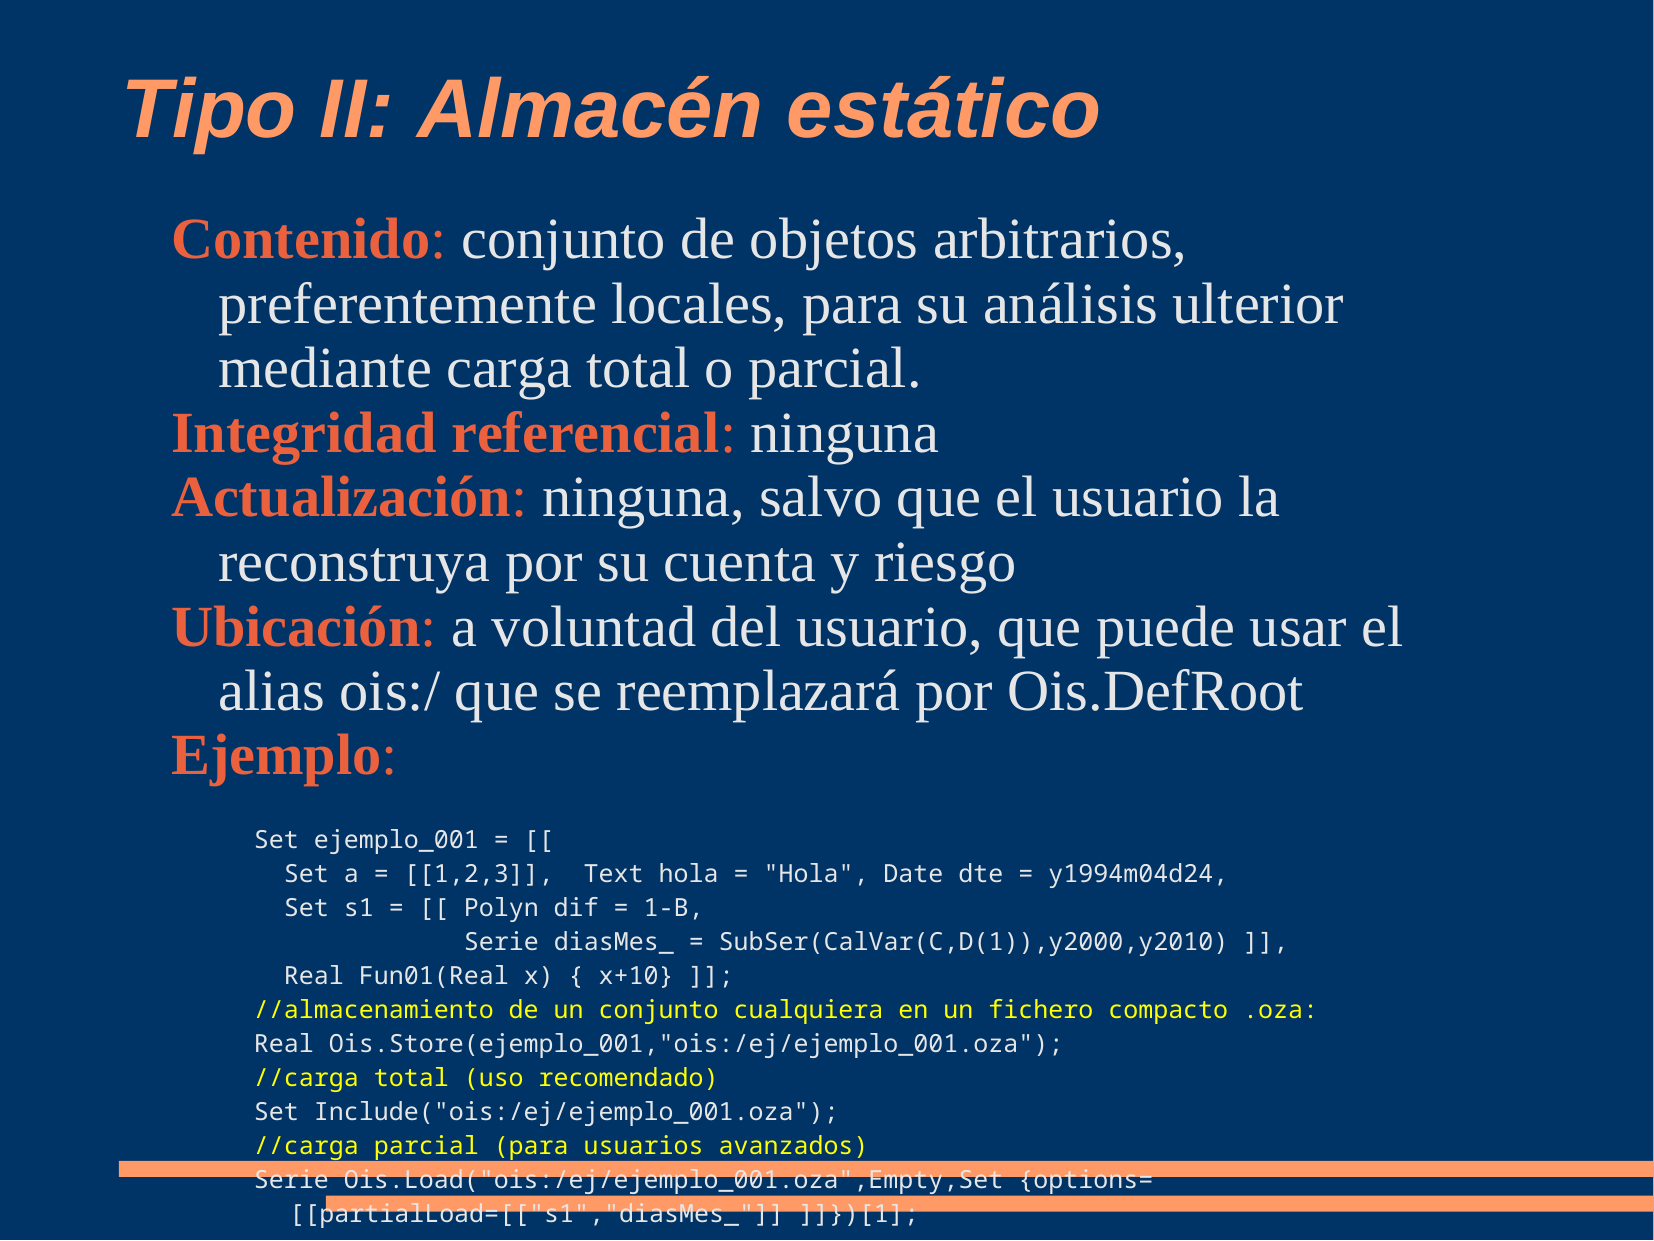

# Tipo II: Almacén estático
Contenido: conjunto de objetos arbitrarios, preferentemente locales, para su análisis ulterior mediante carga total o parcial.
Integridad referencial: ninguna
Actualización: ninguna, salvo que el usuario la reconstruya por su cuenta y riesgo
Ubicación: a voluntad del usuario, que puede usar el alias ois:/ que se reemplazará por Ois.DefRoot
Ejemplo:
Set ejemplo_001 = [[
 Set a = [[1,2,3]], Text hola = "Hola", Date dte = y1994m04d24,
 Set s1 = [[ Polyn dif = 1-B,
 Serie diasMes_ = SubSer(CalVar(C,D(1)),y2000,y2010) ]],
 Real Fun01(Real x) { x+10} ]];
//almacenamiento de un conjunto cualquiera en un fichero compacto .oza:
Real Ois.Store(ejemplo_001,"ois:/ej/ejemplo_001.oza");
//carga total (uso recomendado)
Set Include("ois:/ej/ejemplo_001.oza");
//carga parcial (para usuarios avanzados)
Serie Ois.Load("ois:/ej/ejemplo_001.oza",Empty,Set {options= [[partialLoad=[["s1","diasMes_"]] ]]})[1];